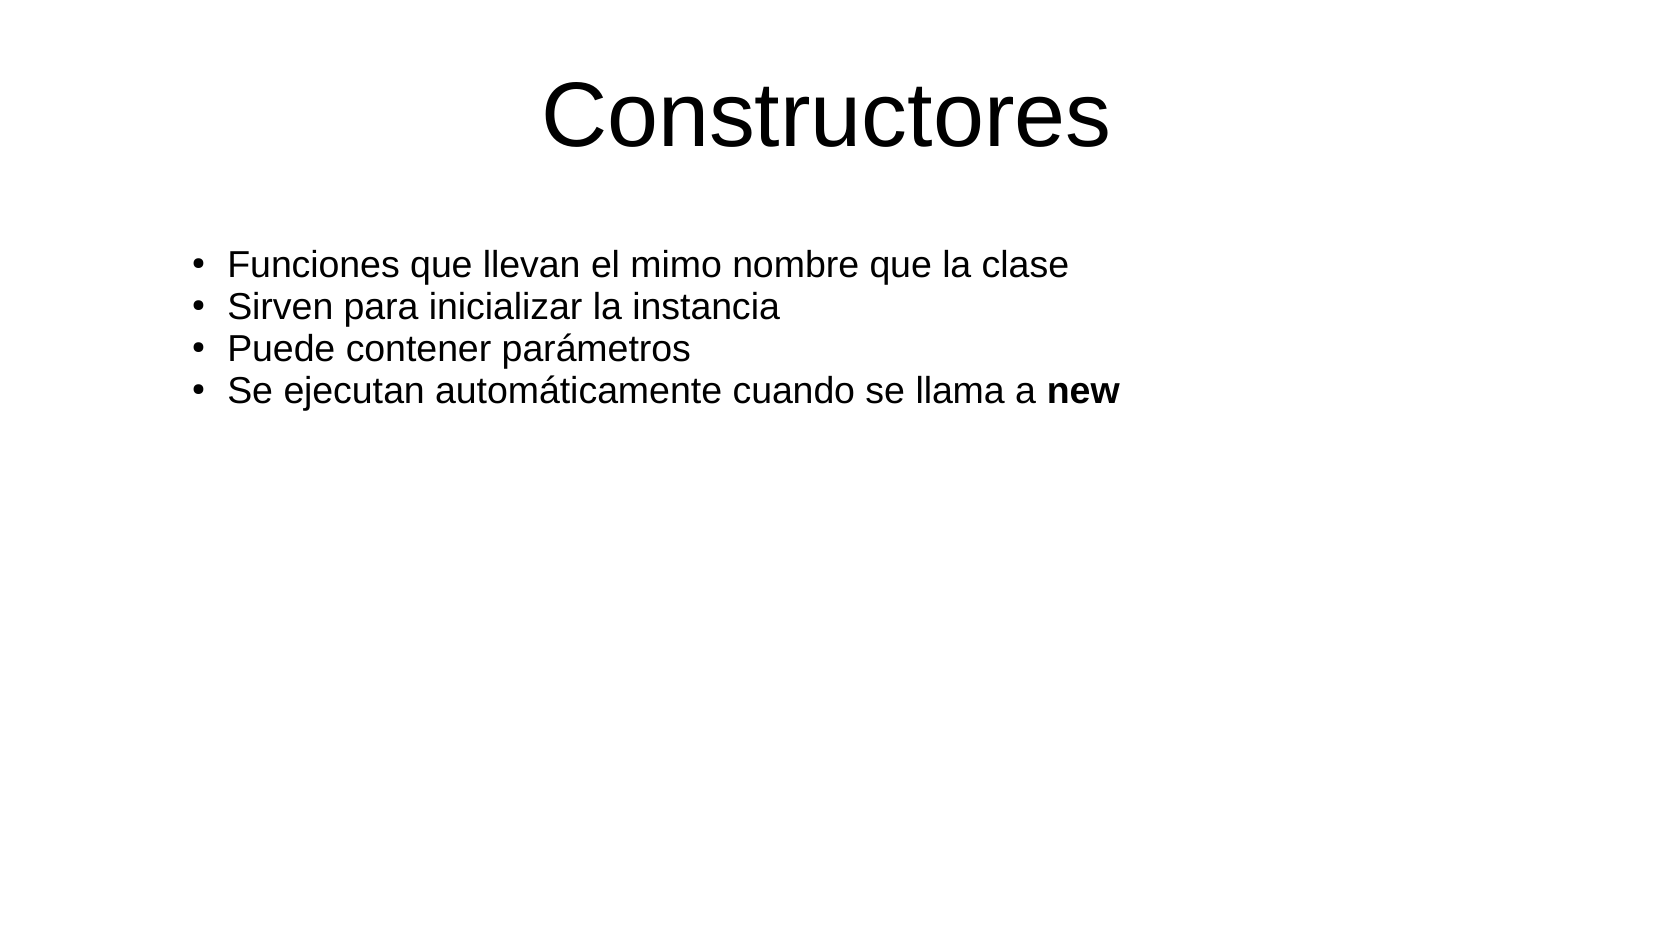

# Constructores
Funciones que llevan el mimo nombre que la clase
Sirven para inicializar la instancia
Puede contener parámetros
Se ejecutan automáticamente cuando se llama a new